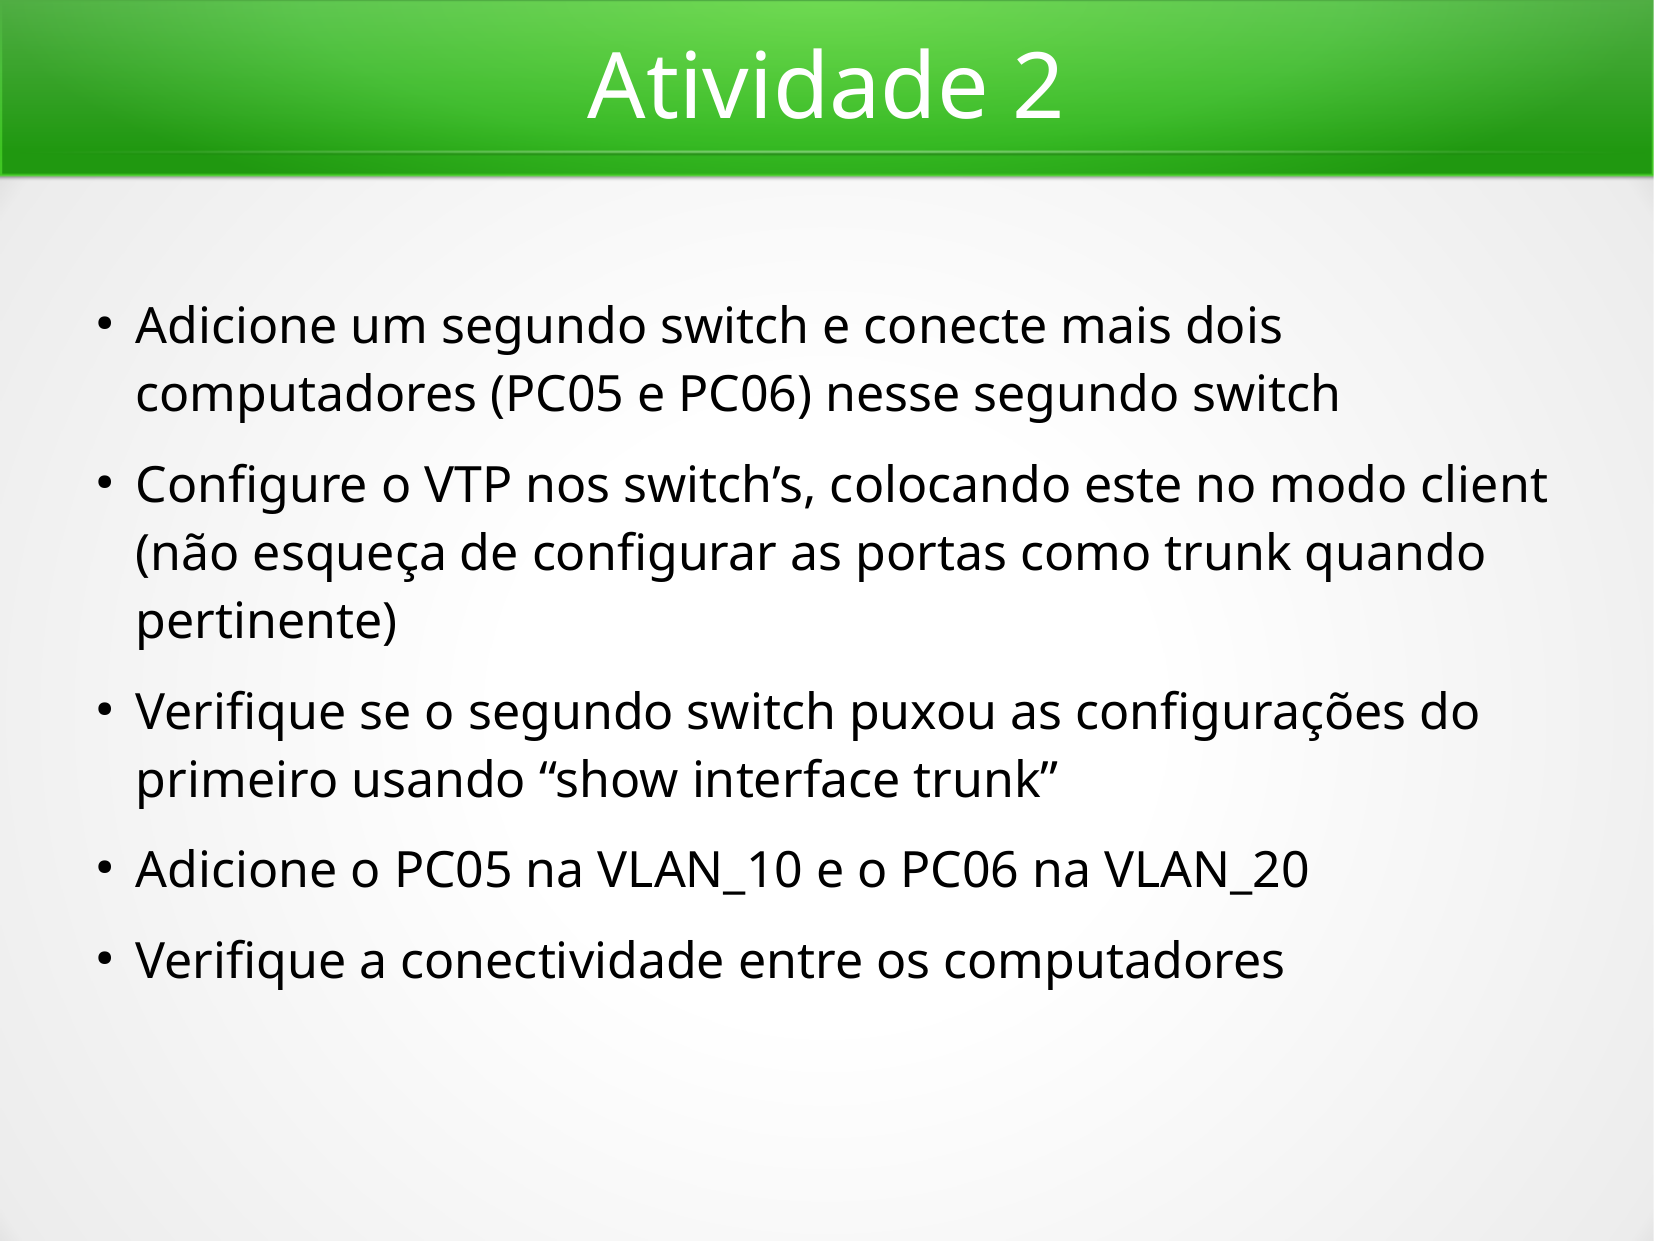

# Atividade 2
Adicione um segundo switch e conecte mais dois computadores (PC05 e PC06) nesse segundo switch
Configure o VTP nos switch’s, colocando este no modo client (não esqueça de configurar as portas como trunk quando pertinente)
Verifique se o segundo switch puxou as configurações do primeiro usando “show interface trunk”
Adicione o PC05 na VLAN_10 e o PC06 na VLAN_20
Verifique a conectividade entre os computadores